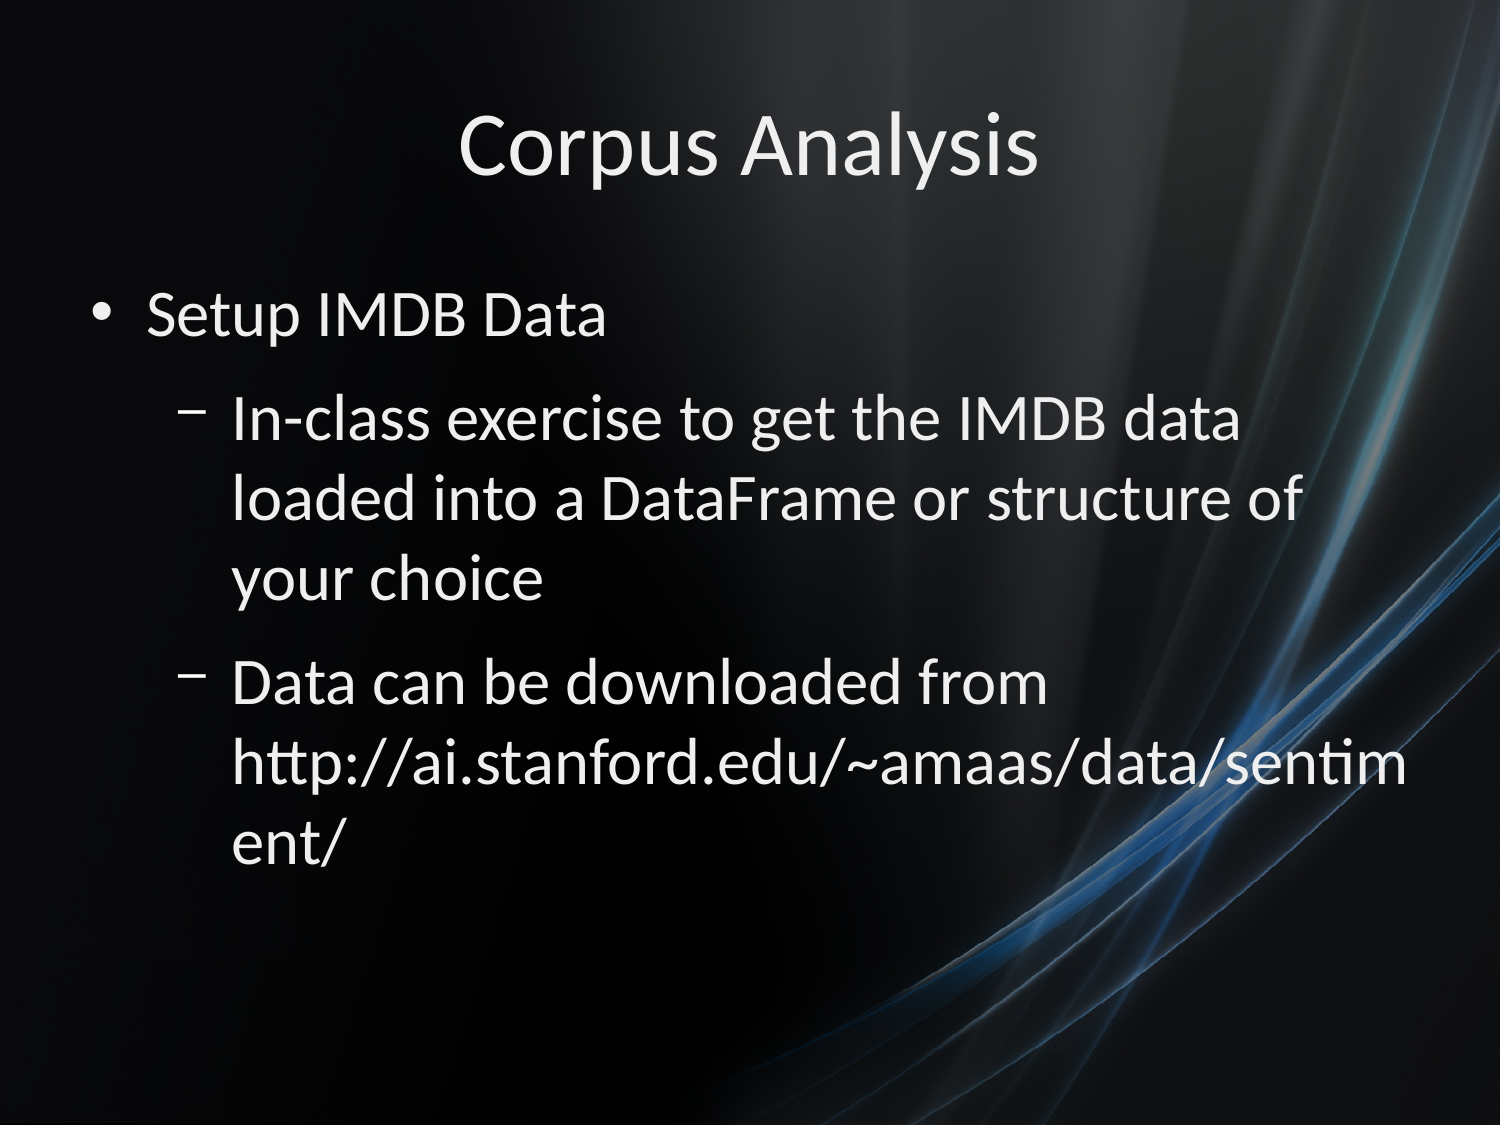

# Corpus Analysis
Setup IMDB Data
In-class exercise to get the IMDB data loaded into a DataFrame or structure of your choice
Data can be downloaded from http://ai.stanford.edu/~amaas/data/sentiment/